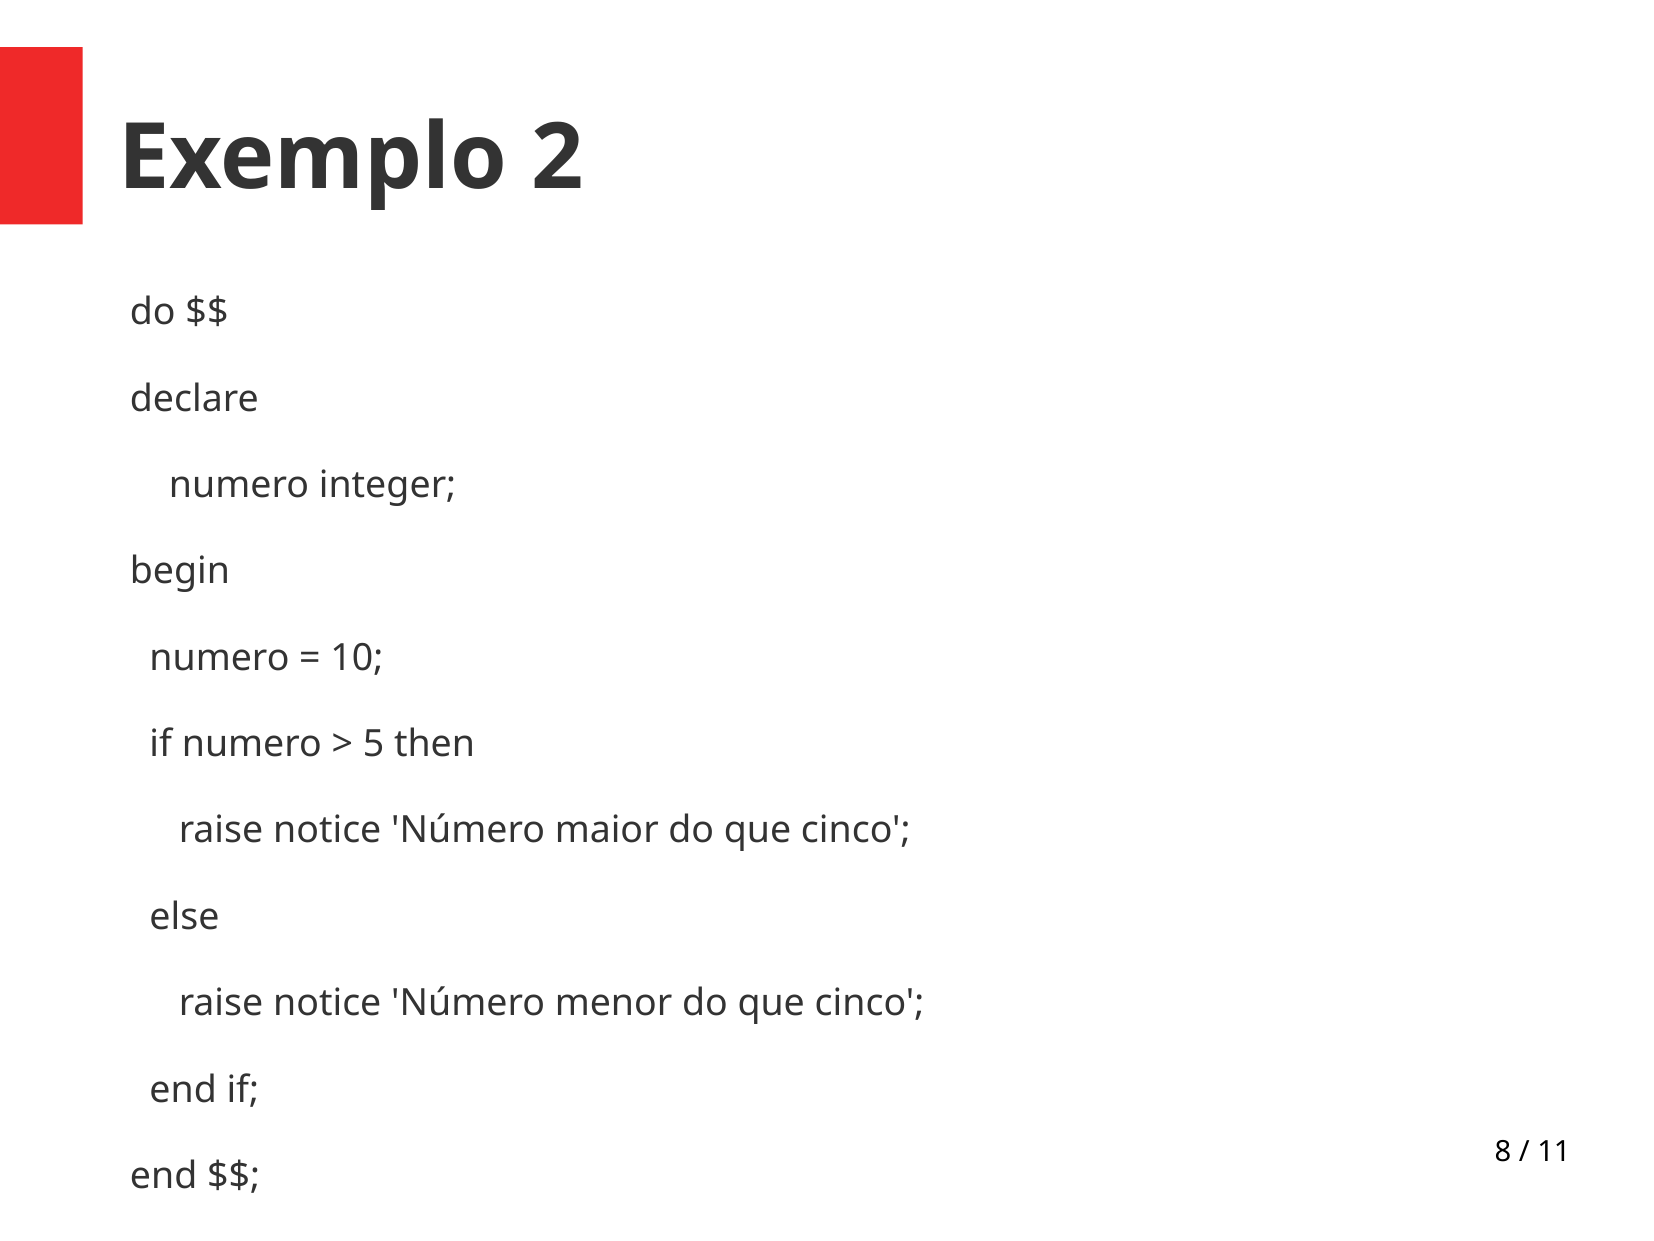

# Exemplo 2
do $$
declare
 numero integer;
begin
 numero = 10;
 if numero > 5 then
 raise notice 'Número maior do que cinco';
 else
 raise notice 'Número menor do que cinco';
 end if;
end $$;
8